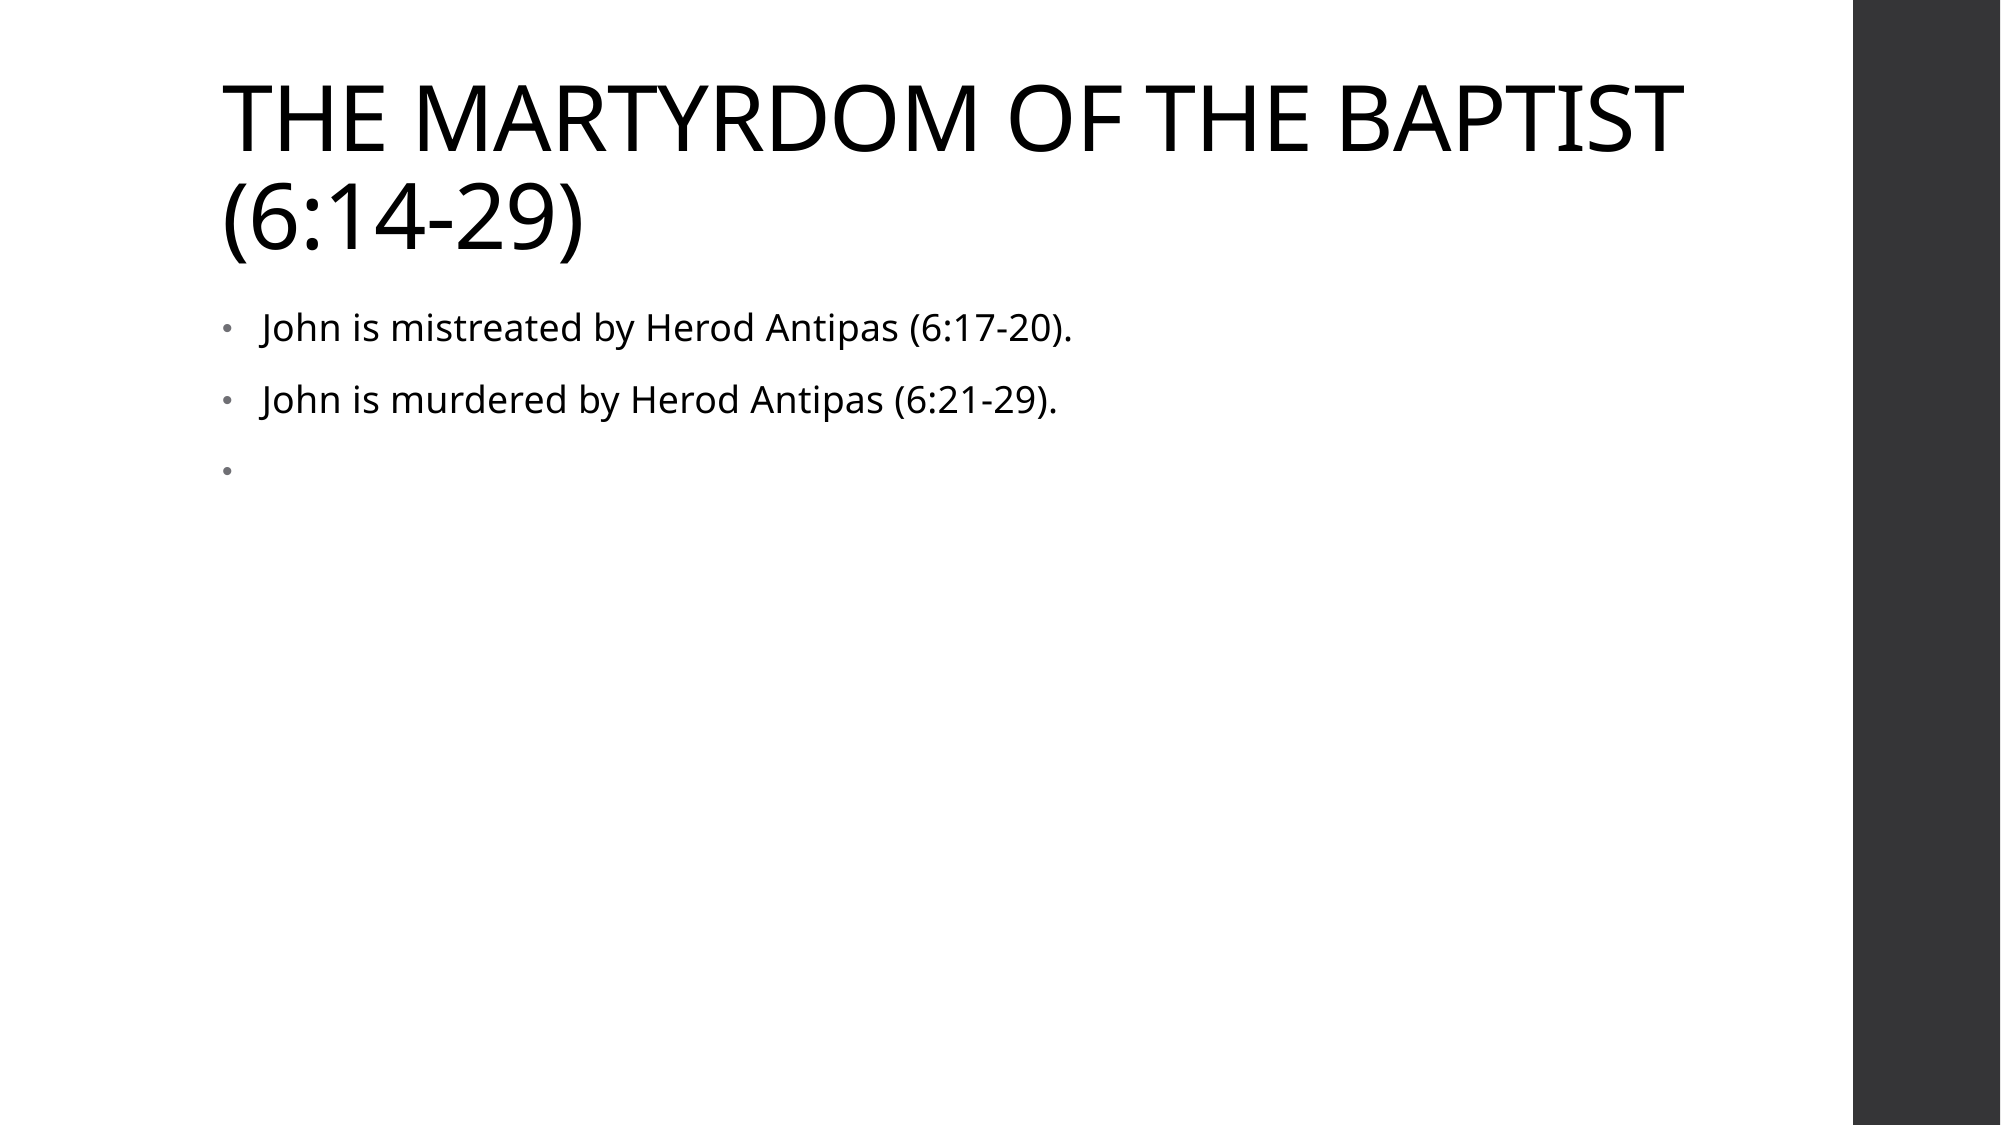

# THE MARTYRDOM OF THE BAPTIST (6:14-29)
 John is mistreated by Herod Antipas (6:17-20).
 John is murdered by Herod Antipas (6:21-29).